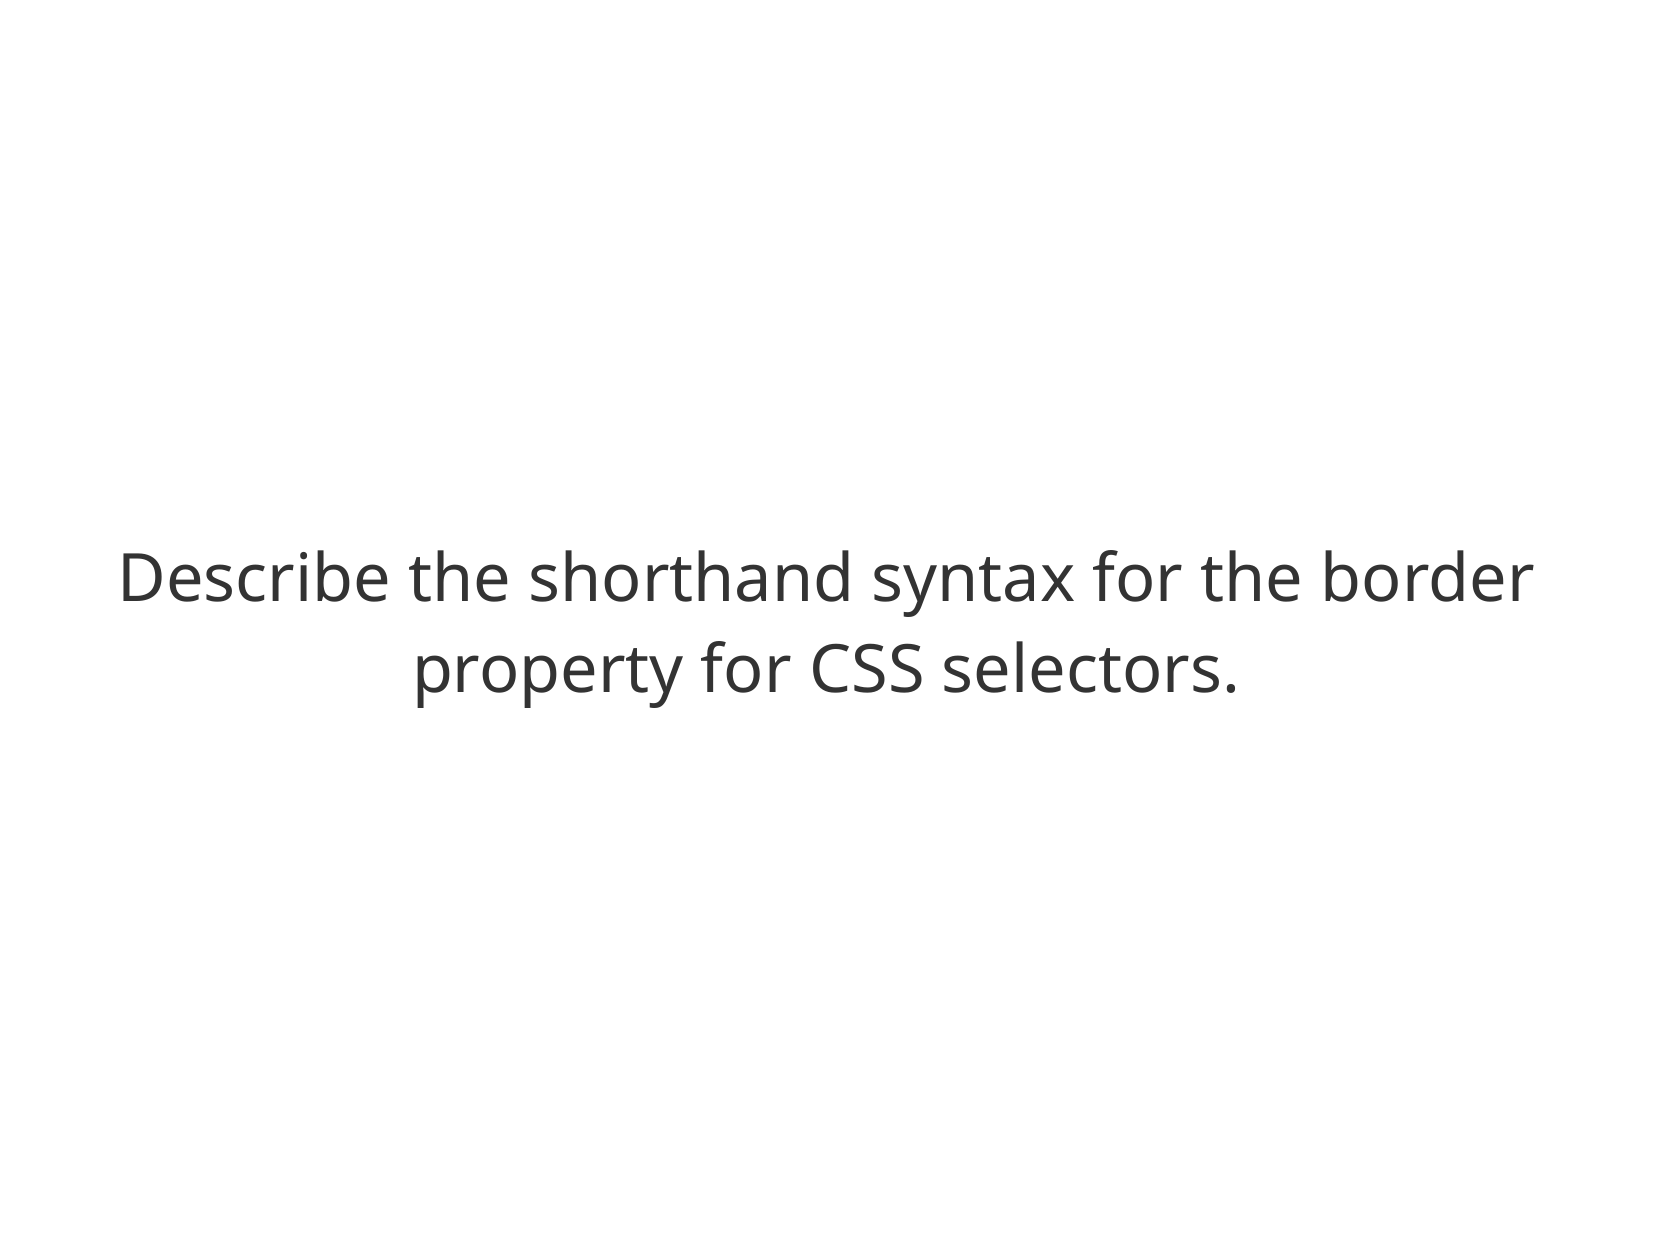

# Describe the shorthand syntax for the border property for CSS selectors.